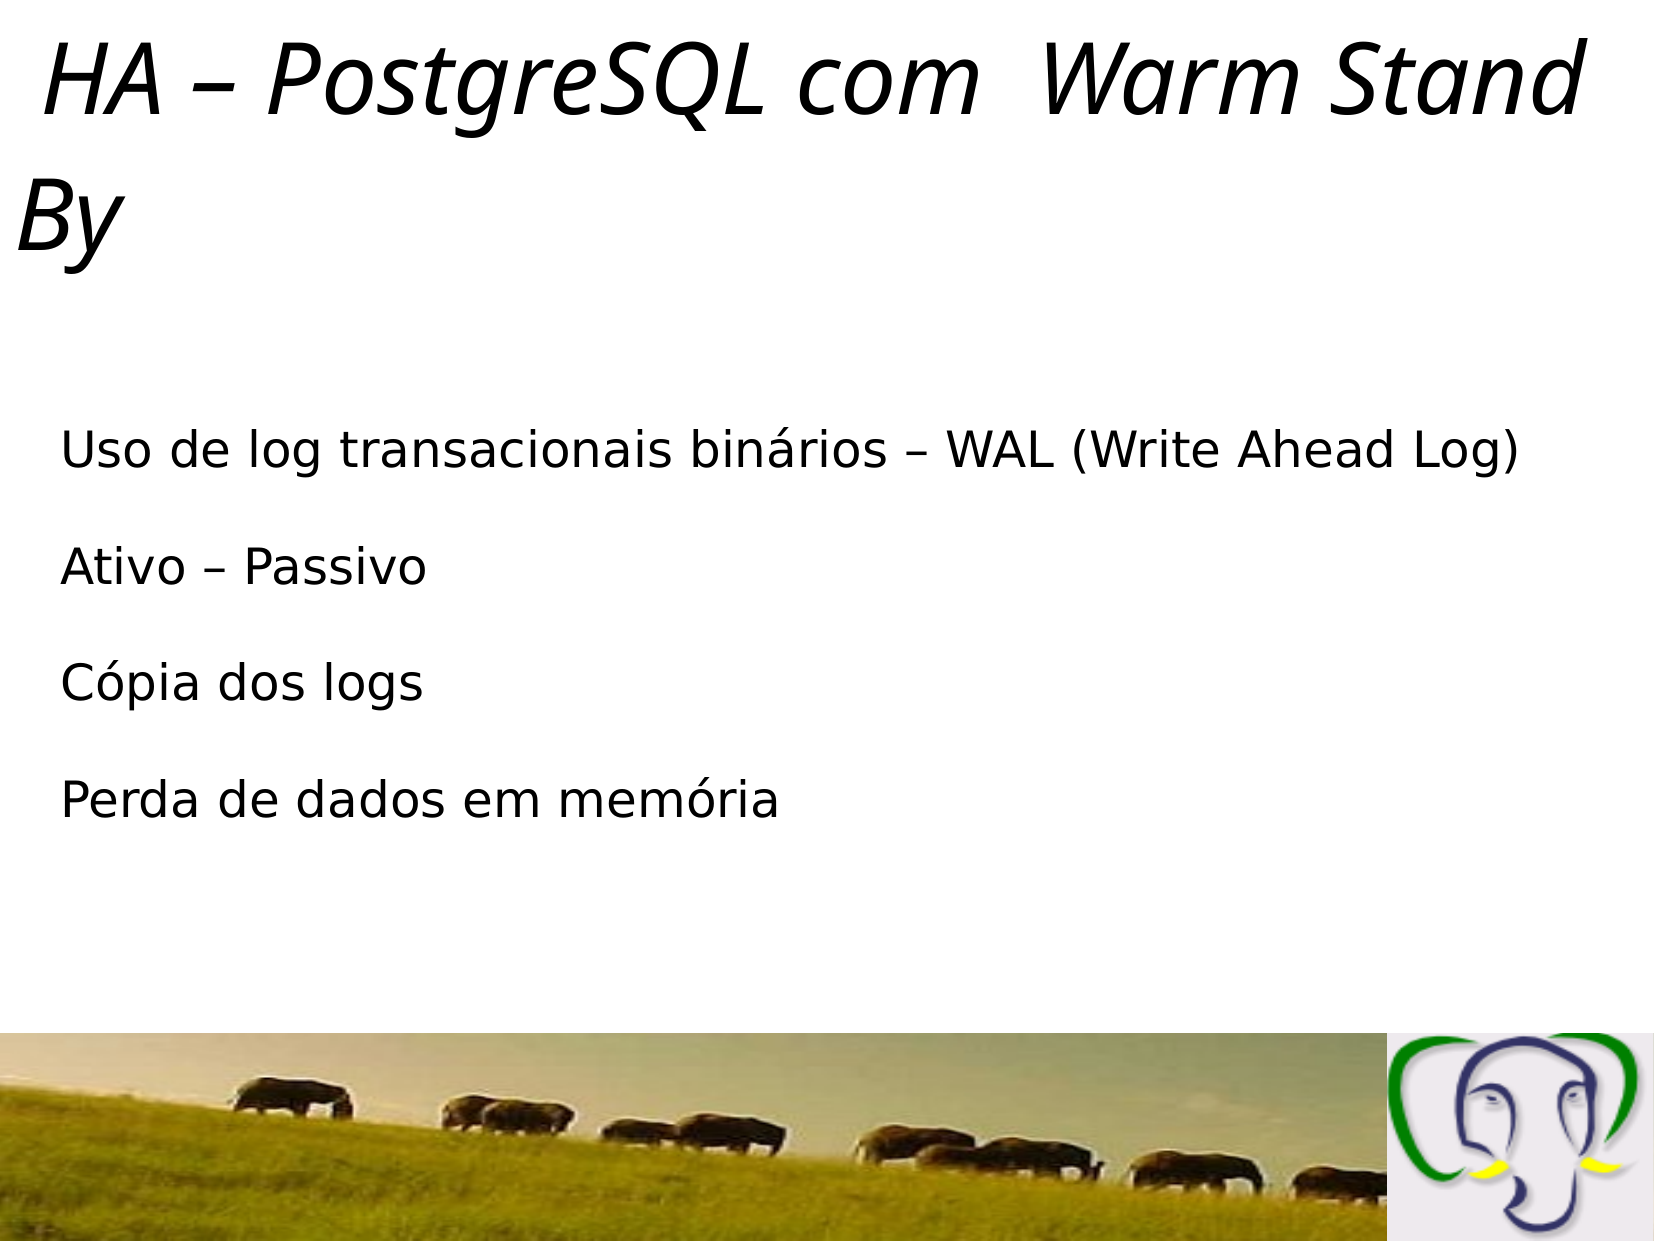

HA – PostgreSQL com Warm Stand By
 Uso de log transacionais binários – WAL (Write Ahead Log)
 Ativo – Passivo
 Cópia dos logs
 Perda de dados em memória